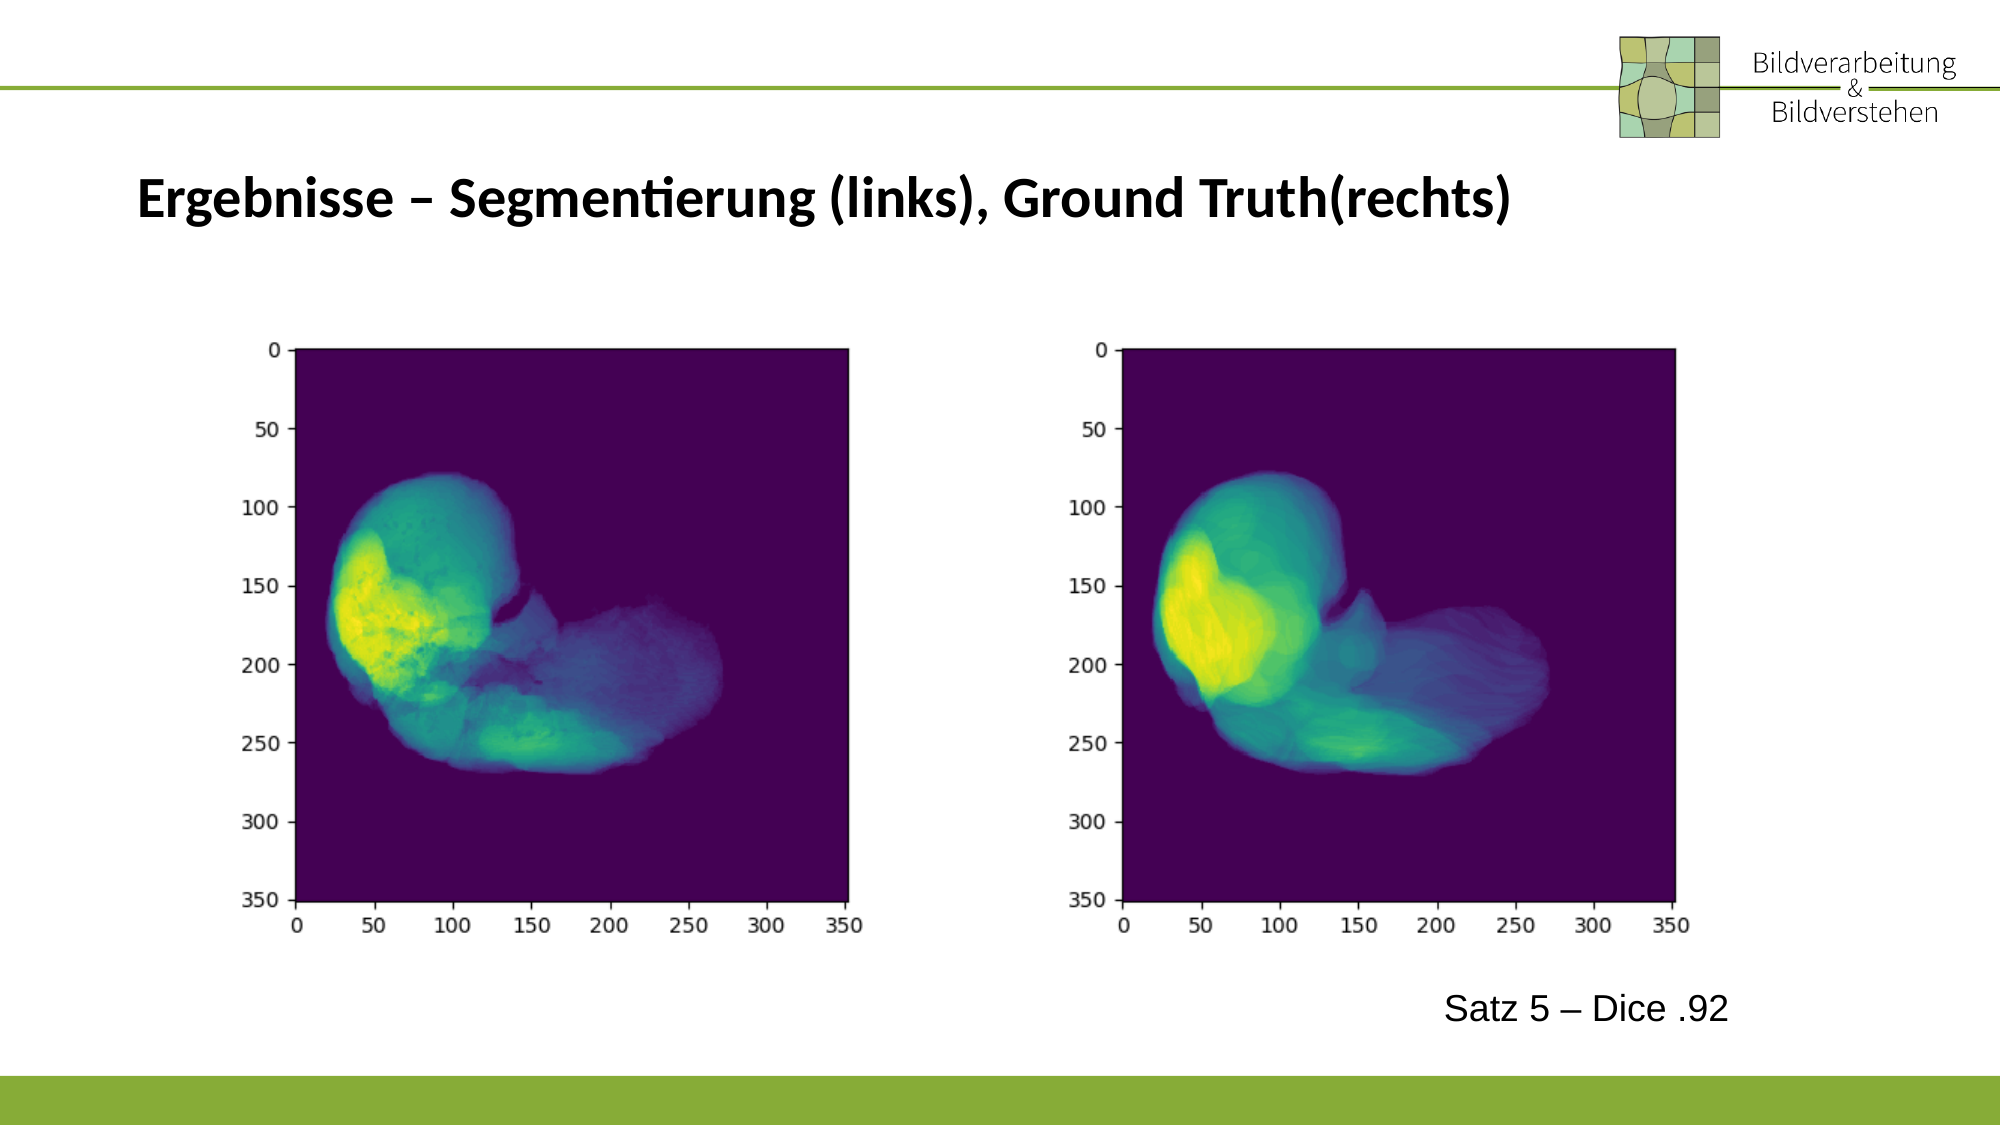

# Ergebnisse – Segmentierung (links), Ground Truth(rechts)
Satz 5 – Dice .92